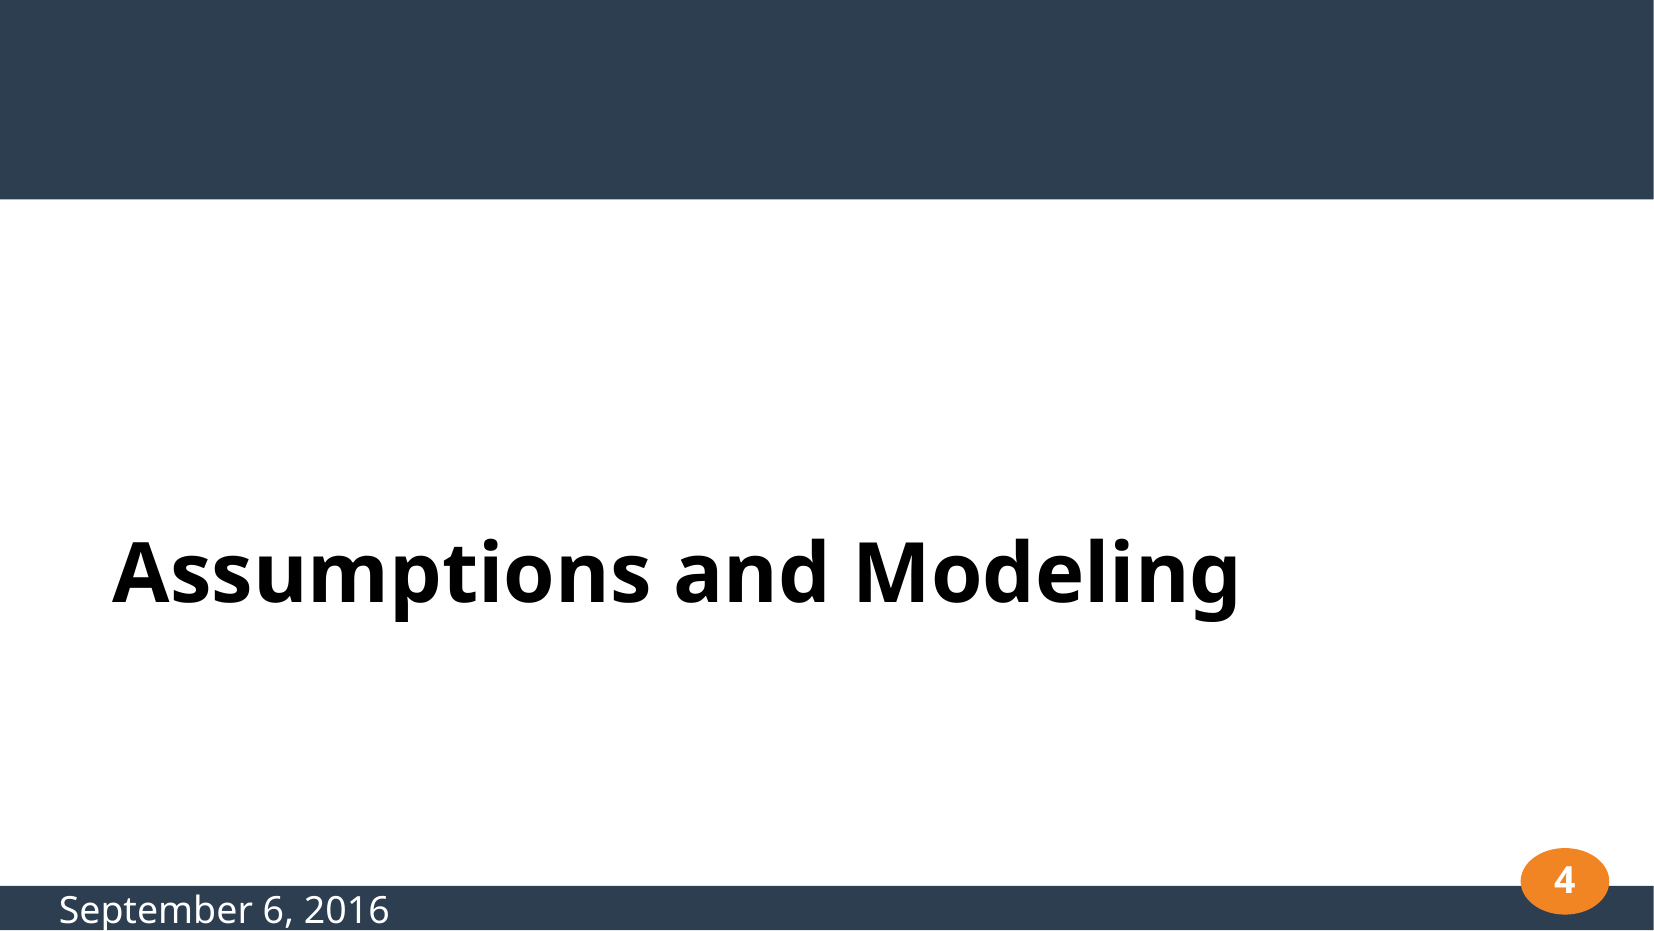

# Assumptions and Modeling
2
September 6, 2016